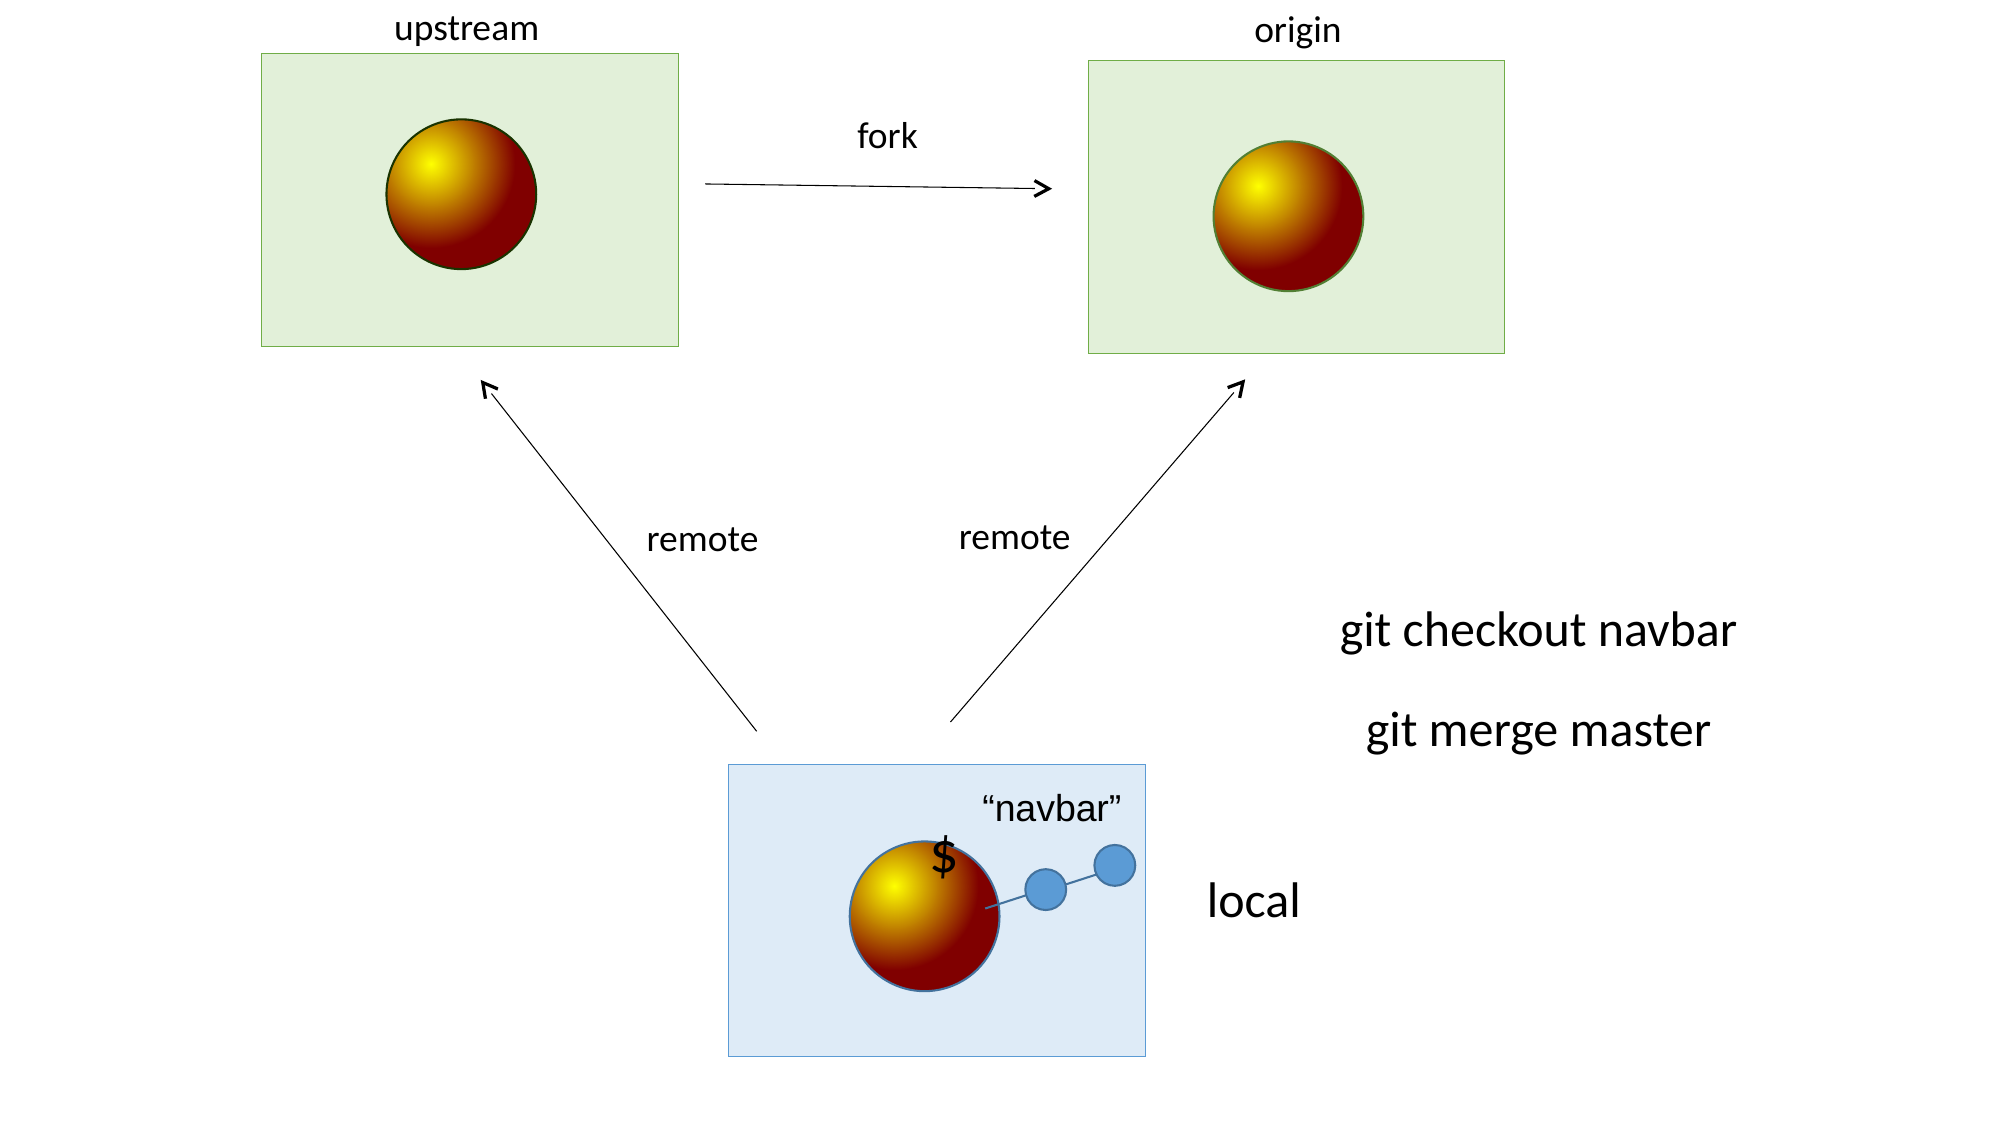

upstream
origin
fork
remote
remote
git checkout navbar
git merge master
“navbar”
$
local